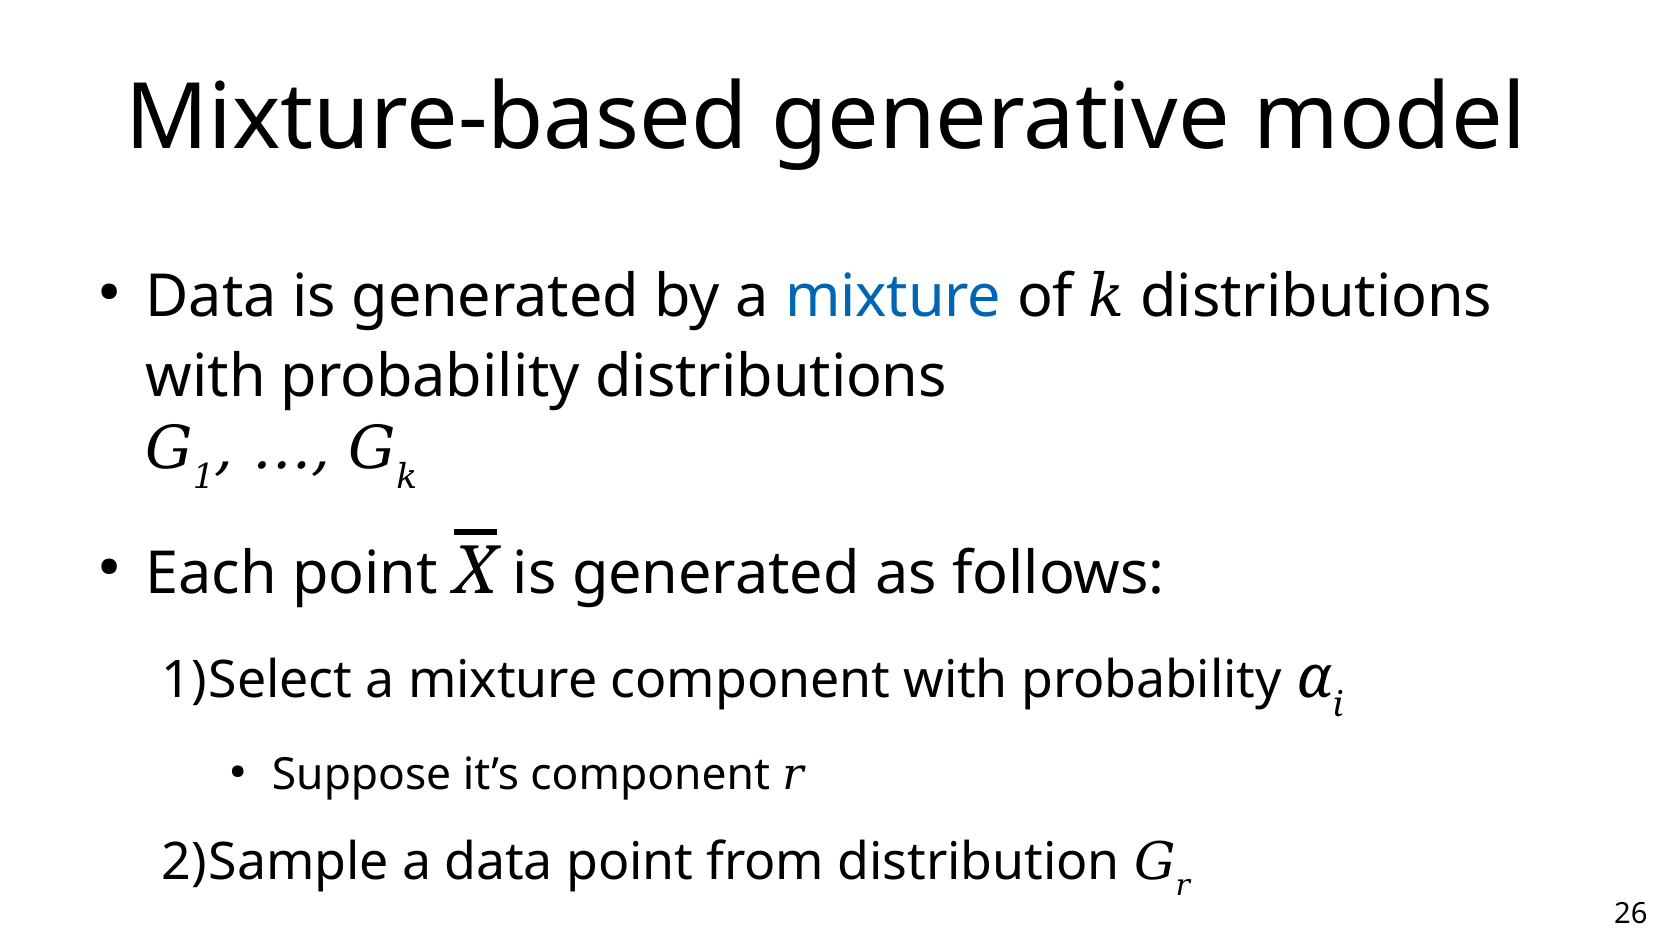

# Mixture-based generative model
Data is generated by a mixture of k distributions with probability distributions
G1, …, Gk
Each point X is generated as follows:
Select a mixture component with probability αi
Suppose it’s component r
Sample a data point from distribution Gr
26